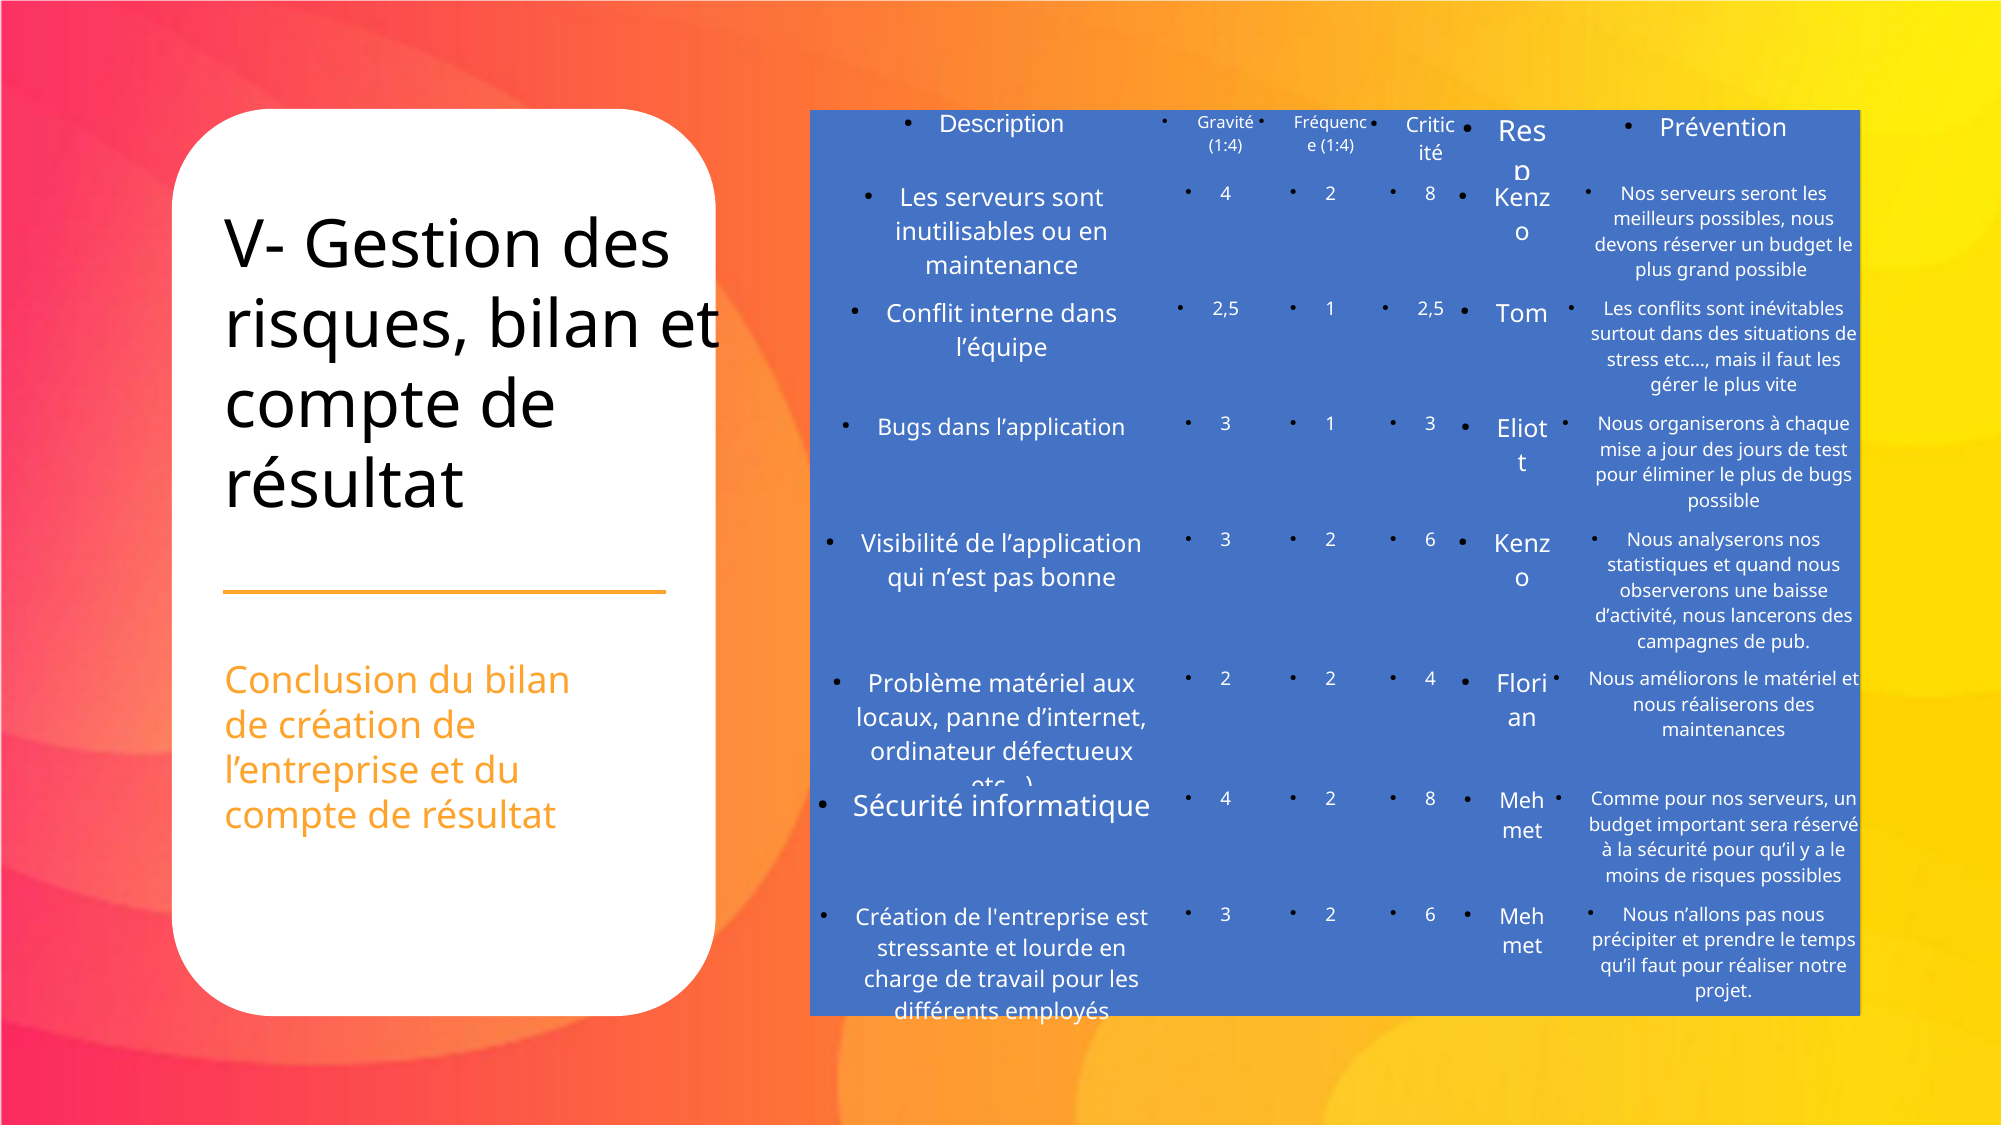

#
| Description | Gravité (1:4) | Fréquence (1:4) | Criticité | Resp | Prévention |
| --- | --- | --- | --- | --- | --- |
| Les serveurs sont inutilisables ou en maintenance | 4 | 2 | 8 | Kenzo | Nos serveurs seront les meilleurs possibles, nous devons réserver un budget le plus grand possible |
| Conflit interne dans l’équipe | 2,5 | 1 | 2,5 | Tom | Les conflits sont inévitables surtout dans des situations de stress etc…, mais il faut les gérer le plus vite |
| Bugs dans l’application | 3 | 1 | 3 | Eliott | Nous organiserons à chaque mise a jour des jours de test pour éliminer le plus de bugs possible |
| Visibilité de l’application qui n’est pas bonne | 3 | 2 | 6 | Kenzo | Nous analyserons nos statistiques et quand nous observerons une baisse d’activité, nous lancerons des campagnes de pub. |
| Problème matériel aux locaux, panne d’internet, ordinateur défectueux etc…) | 2 | 2 | 4 | Florian | Nous améliorons le matériel et nous réaliserons des maintenances |
| Sécurité informatique | 4 | 2 | 8 | Mehmet | Comme pour nos serveurs, un budget important sera réservé à la sécurité pour qu’il y a le moins de risques possibles |
| Création de l'entreprise est stressante et lourde en charge de travail pour les différents employés | 3 | 2 | 6 | Mehmet | Nous n’allons pas nous précipiter et prendre le temps qu’il faut pour réaliser notre projet. |
V- Gestion des risques, bilan et compte de résultat
Conclusion du bilan de création de l’entreprise et du compte de résultat